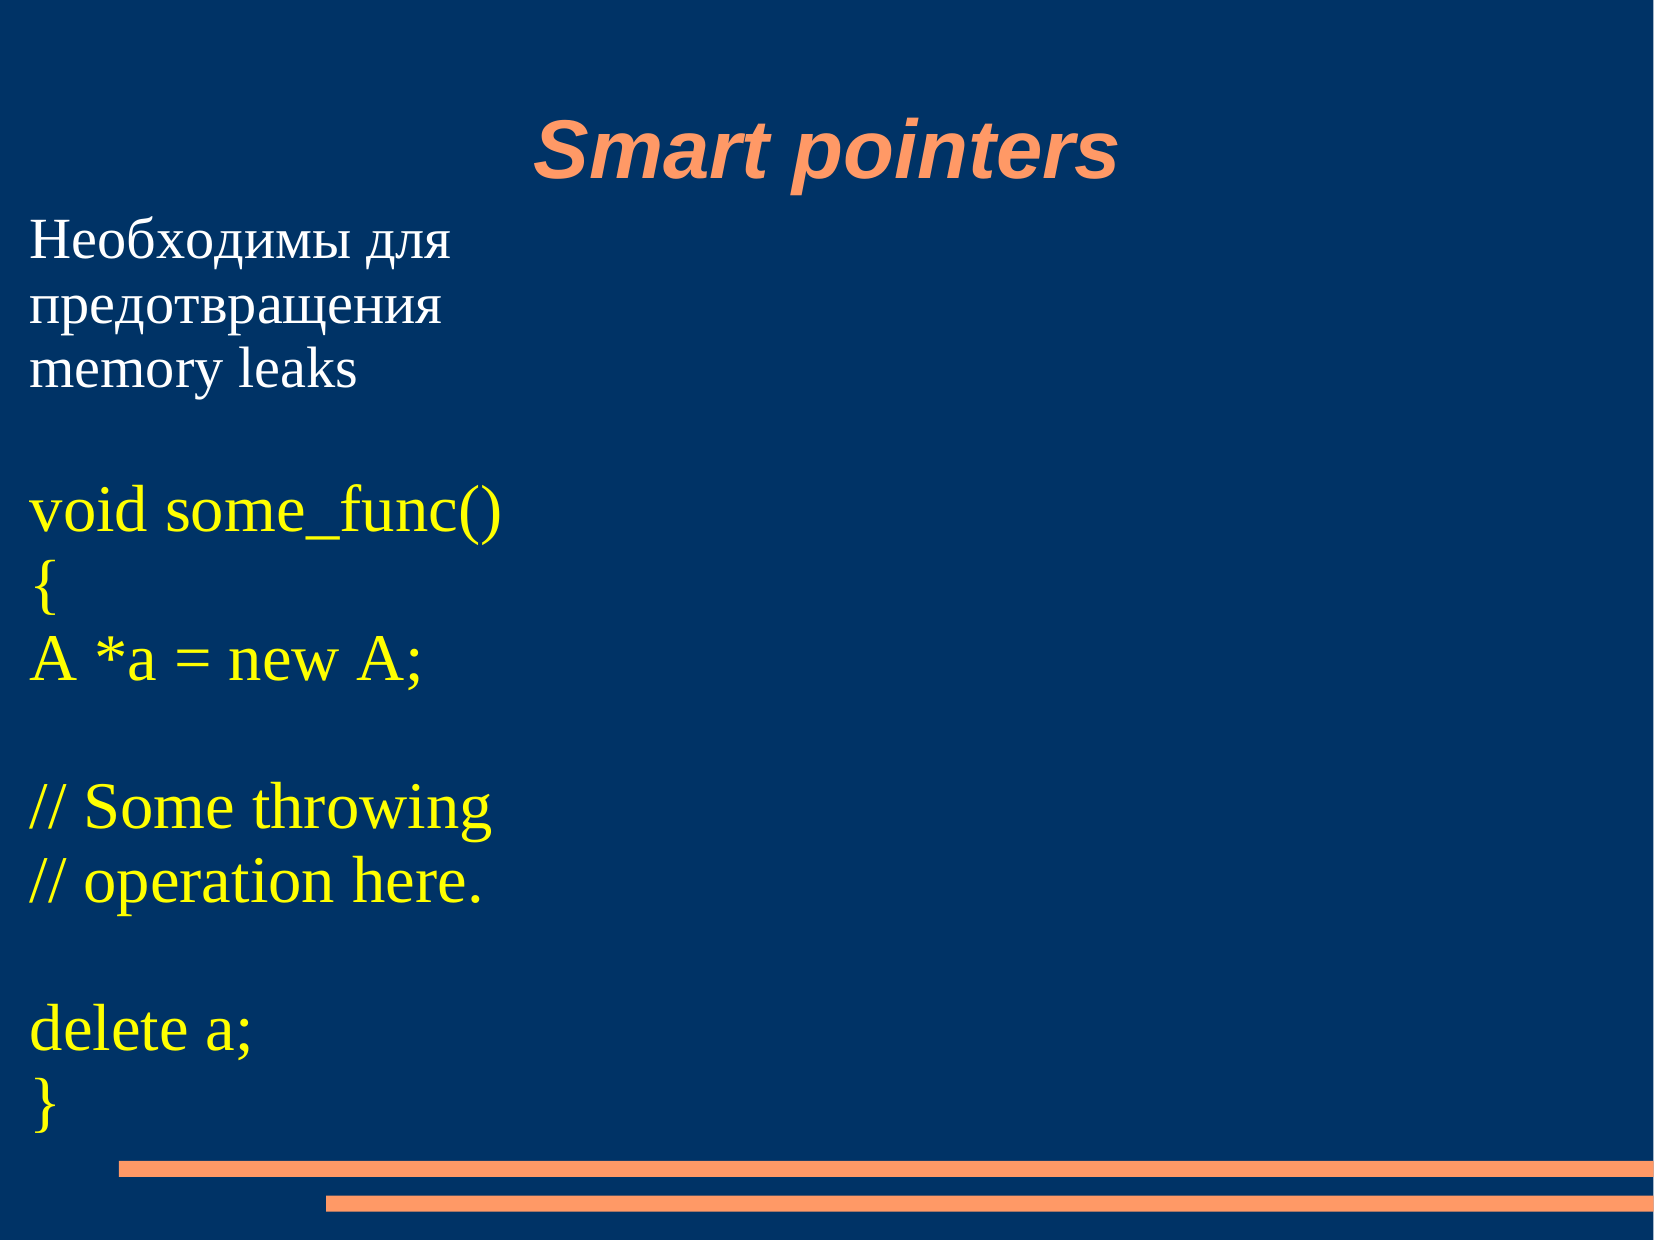

# Smart pointers
Необходимы для предотвращения memory leaks
void some_func()
{
A *a = new A;
// Some throwing
// operation here.
delete a;
}